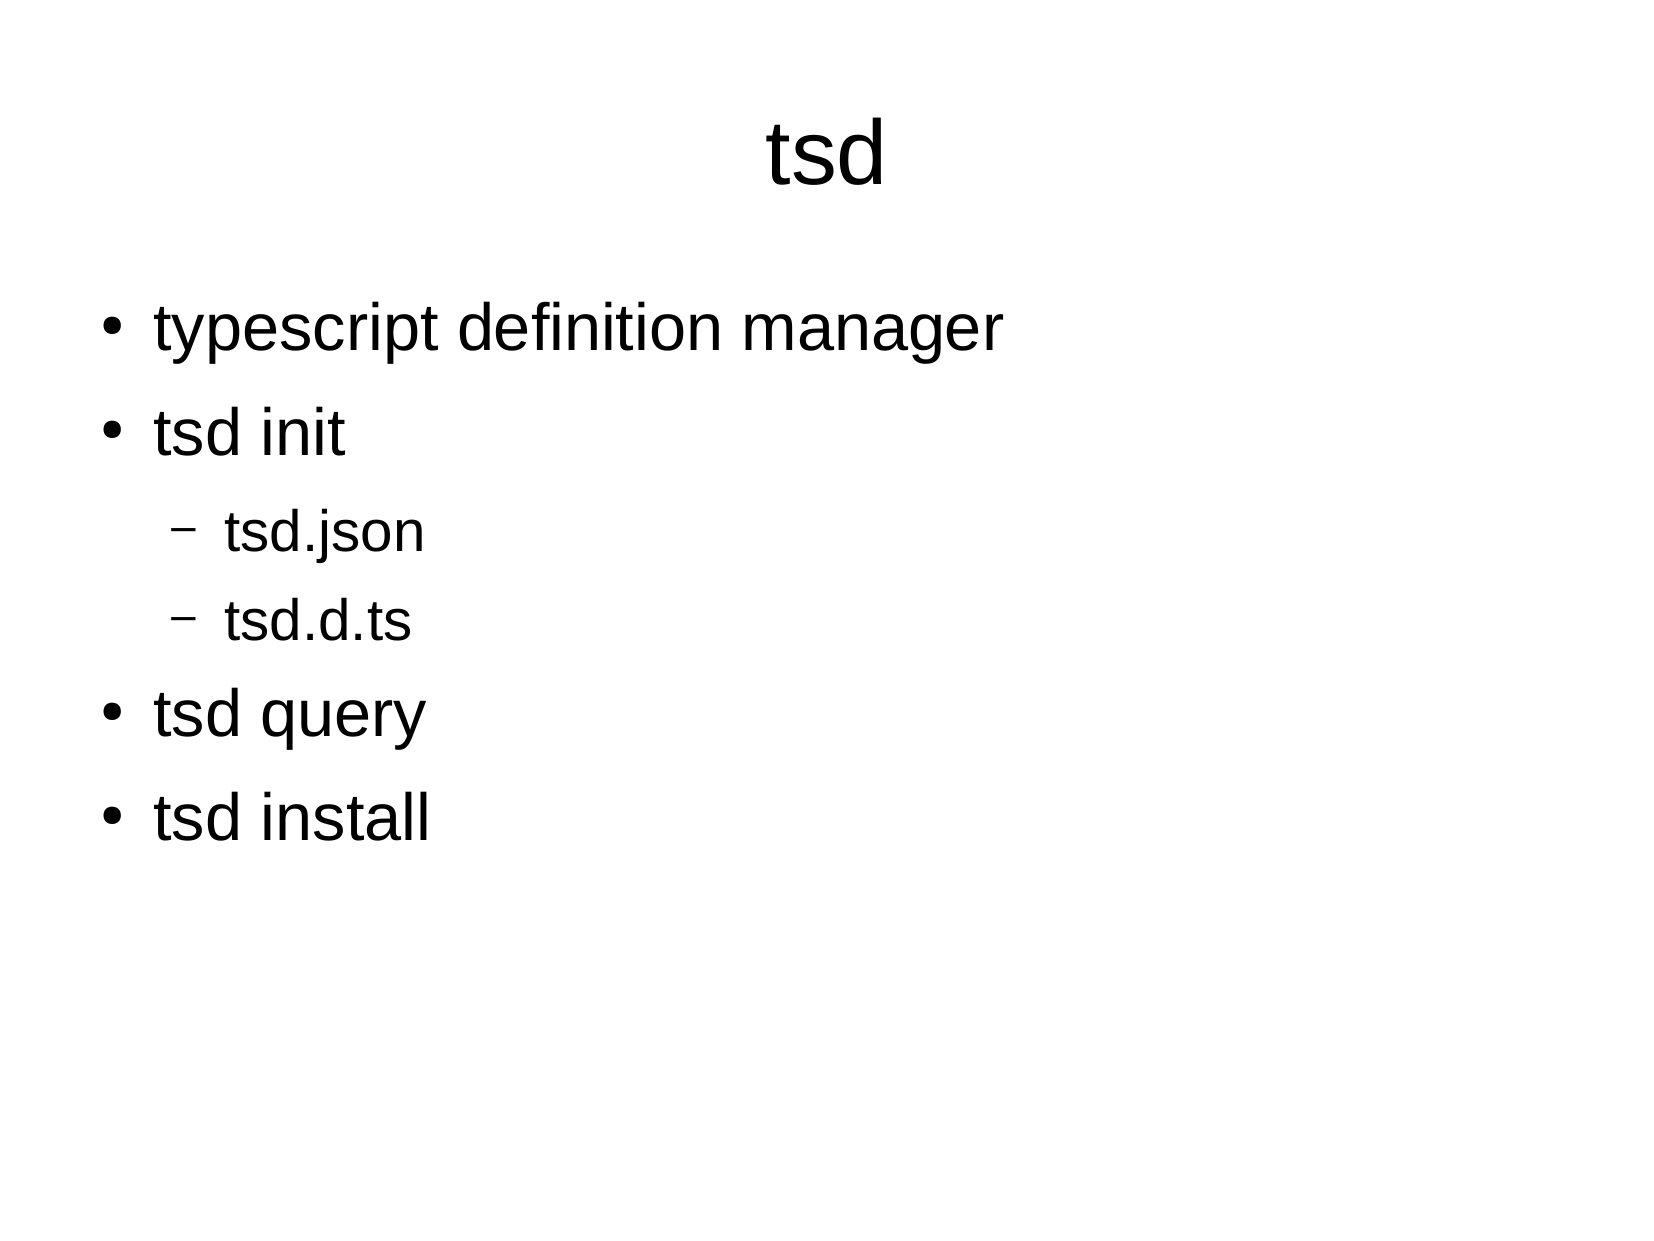

# tsd
typescript definition manager
tsd init
tsd.json
tsd.d.ts
tsd query
tsd install